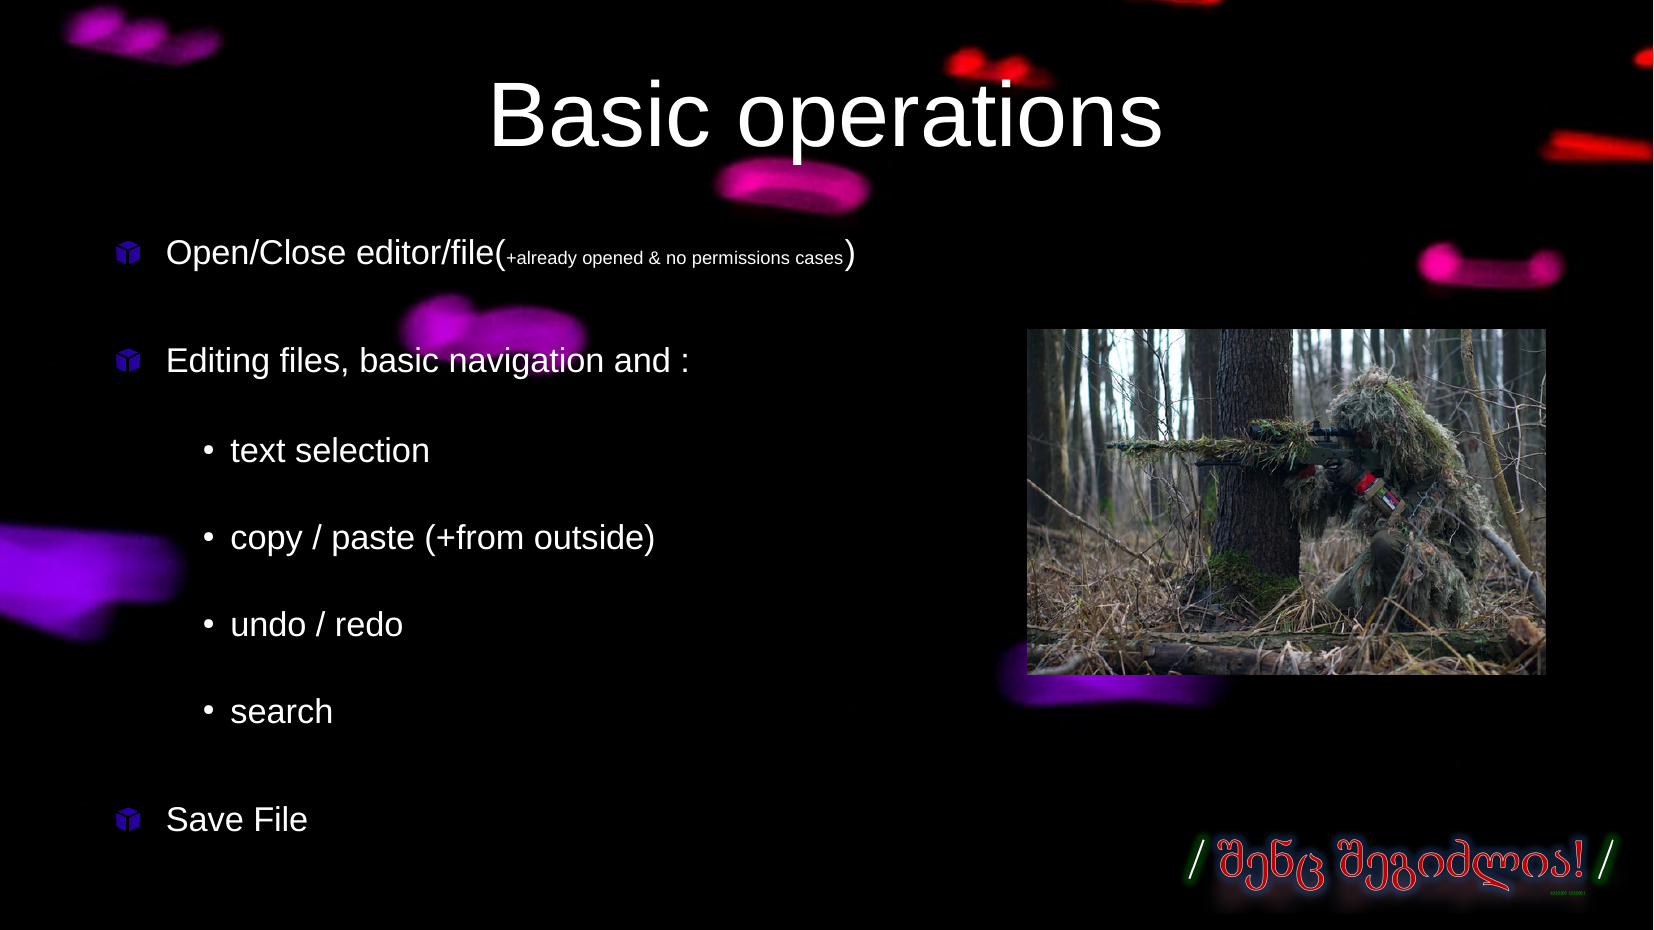

# Basic operations
 Open/Close editor/file(+already opened & no permissions cases)
 Editing files, basic navigation and :
text selection
copy / paste (+from outside)
undo / redo
search
 Save File